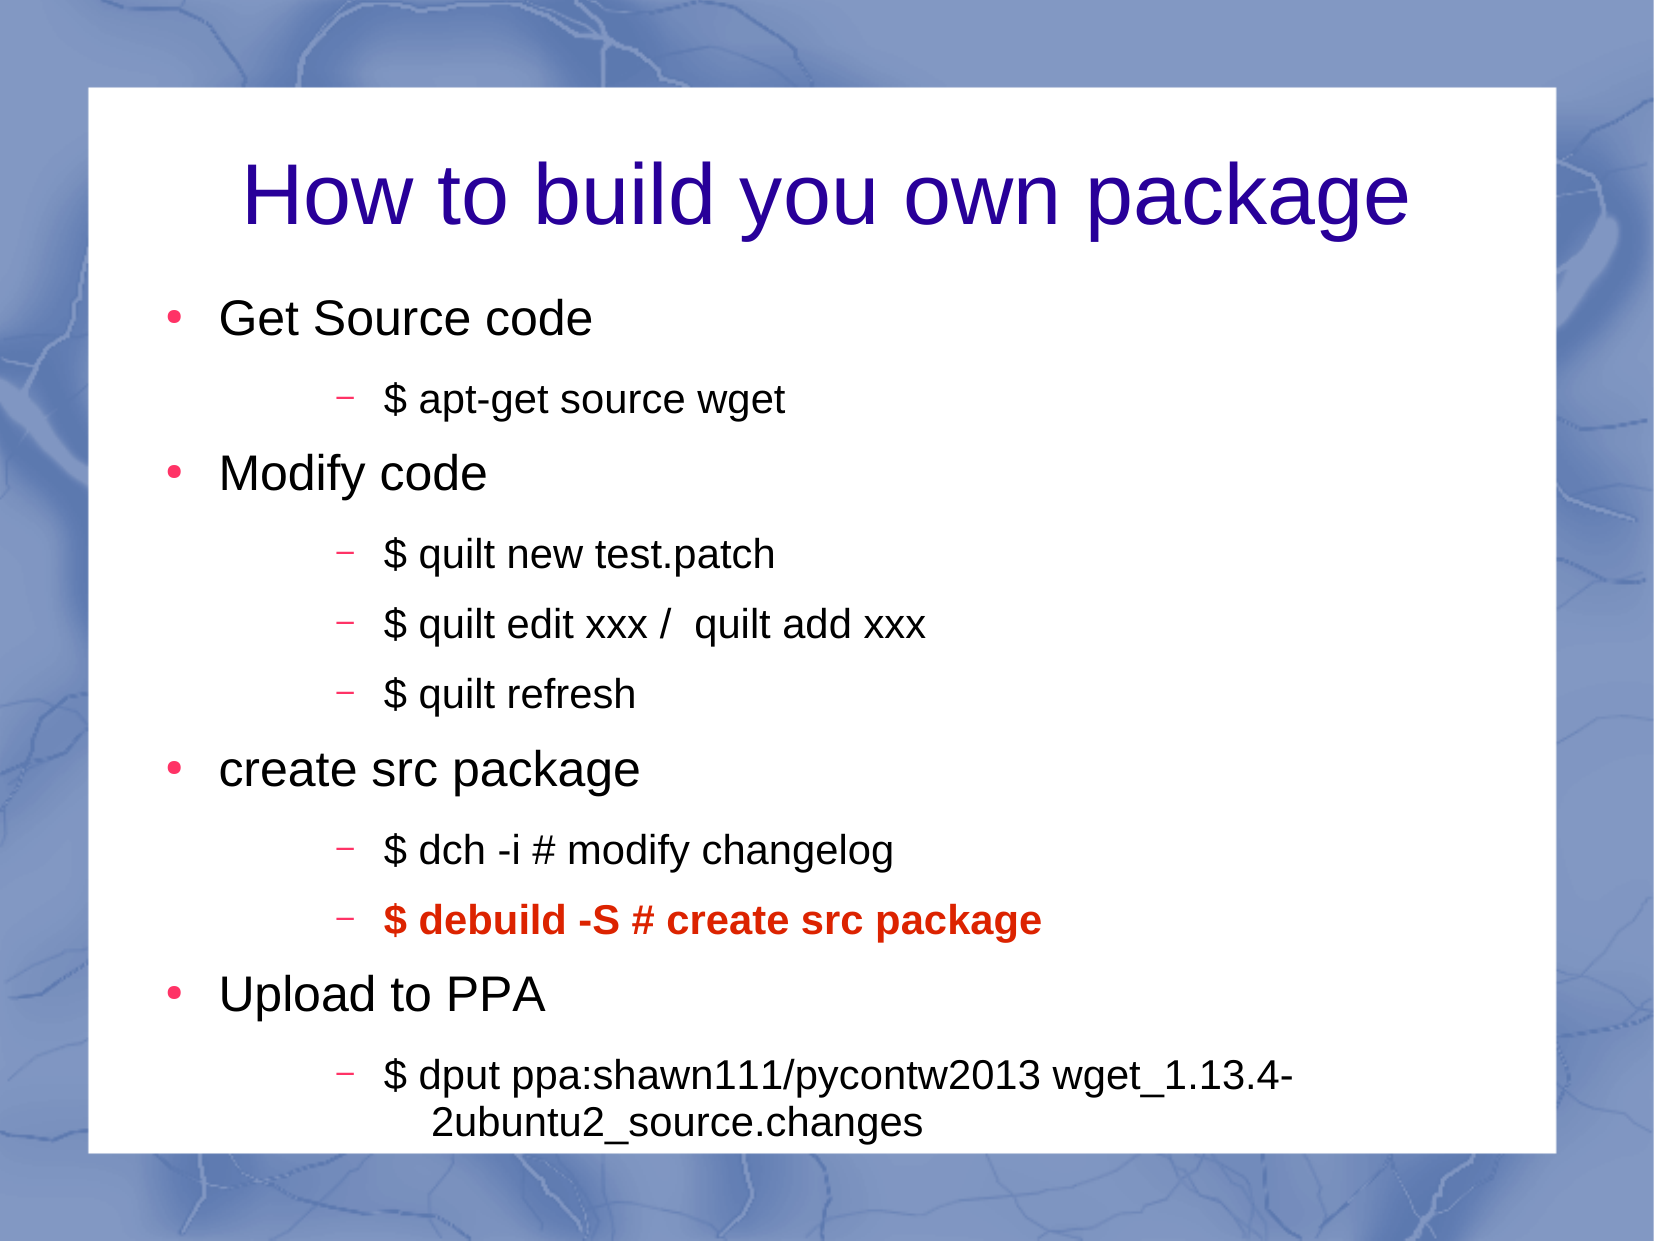

# How to build you own package
Get Source code
$ apt-get source wget
Modify code
$ quilt new test.patch
$ quilt edit xxx / quilt add xxx
$ quilt refresh
create src package
$ dch -i # modify changelog
$ debuild -S # create src package
Upload to PPA
$ dput ppa:shawn111/pycontw2013 wget_1.13.4-2ubuntu2_source.changes